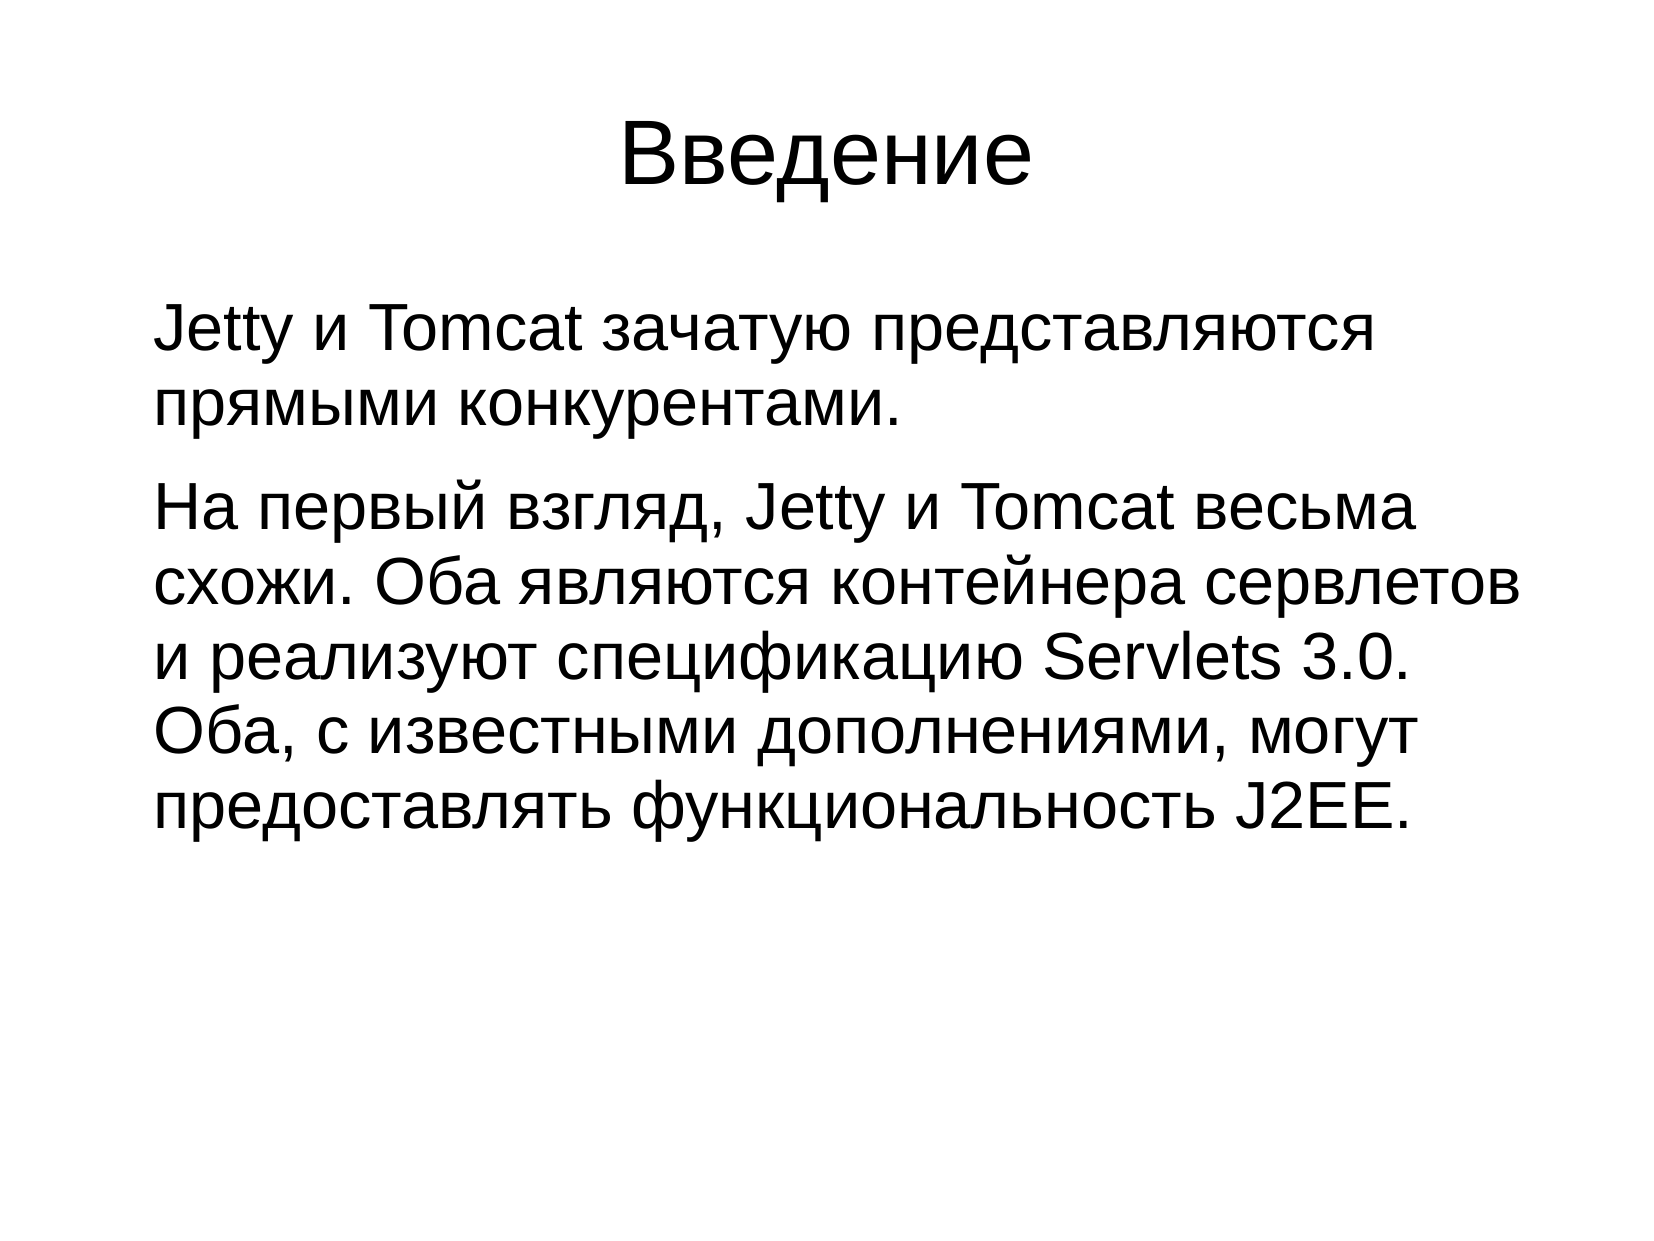

# Введение
Jetty и Tomcat зачатую представляются прямыми конкурентами.
На первый взгляд, Jetty и Tomcat весьма схожи. Оба являются контейнера сервлетов и реализуют спецификацию Servlets 3.0. Оба, с известными дополнениями, могут предоставлять функциональность J2EE.